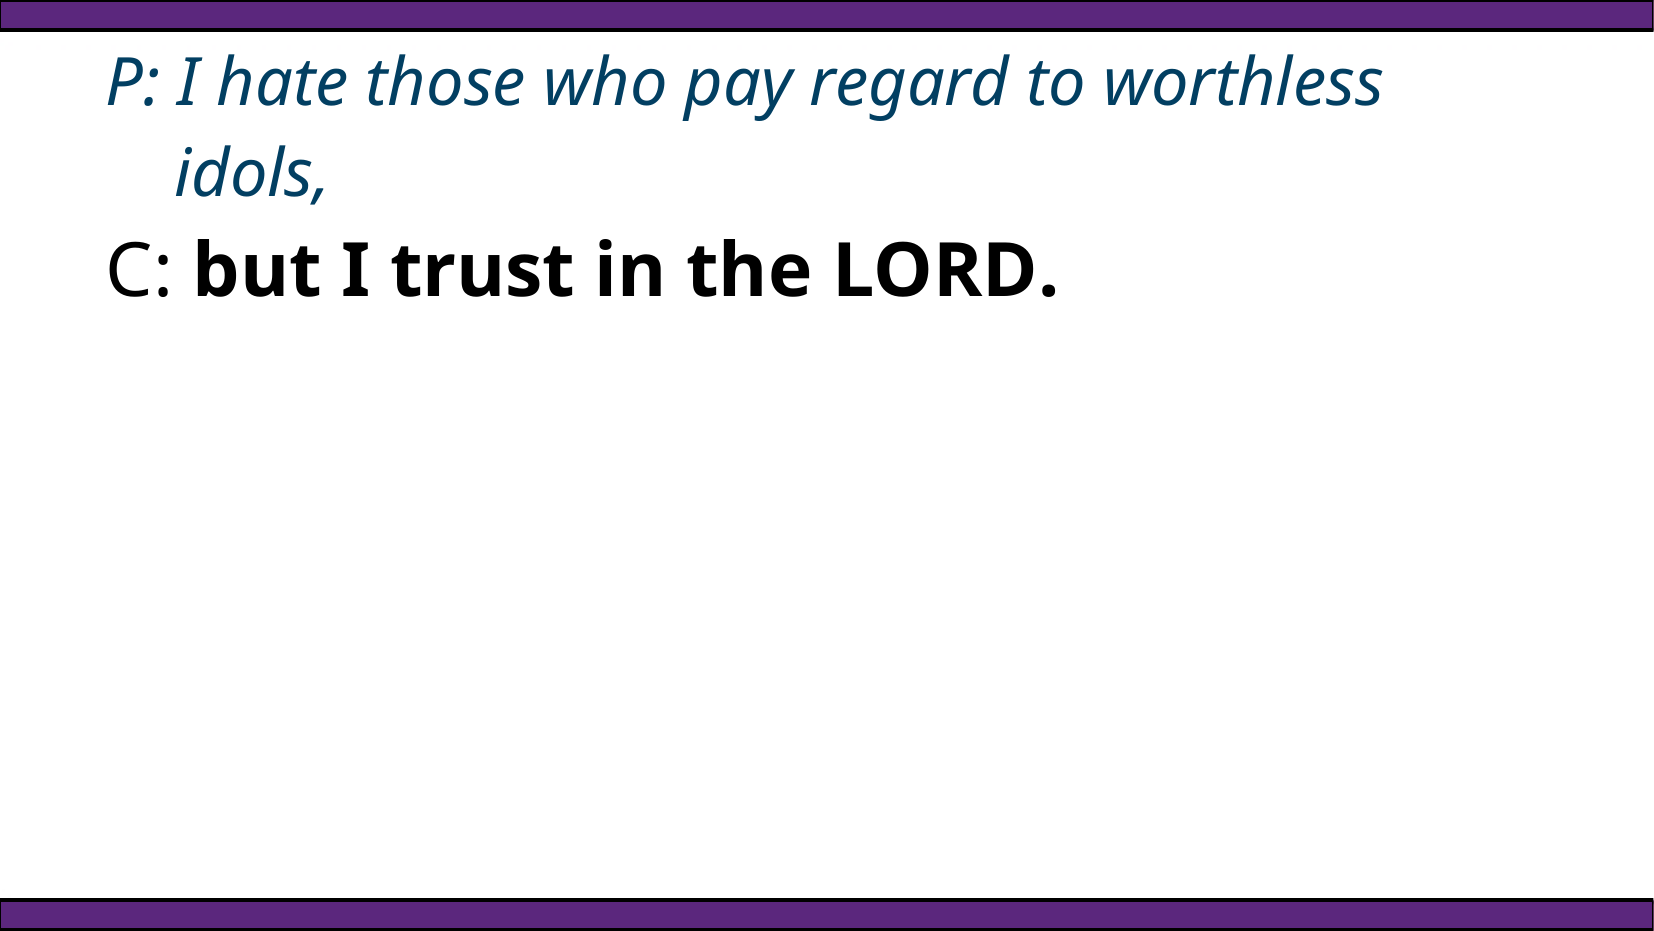

P: I hate those who pay regard to worthless
 idols,
C: but I trust in the Lord.